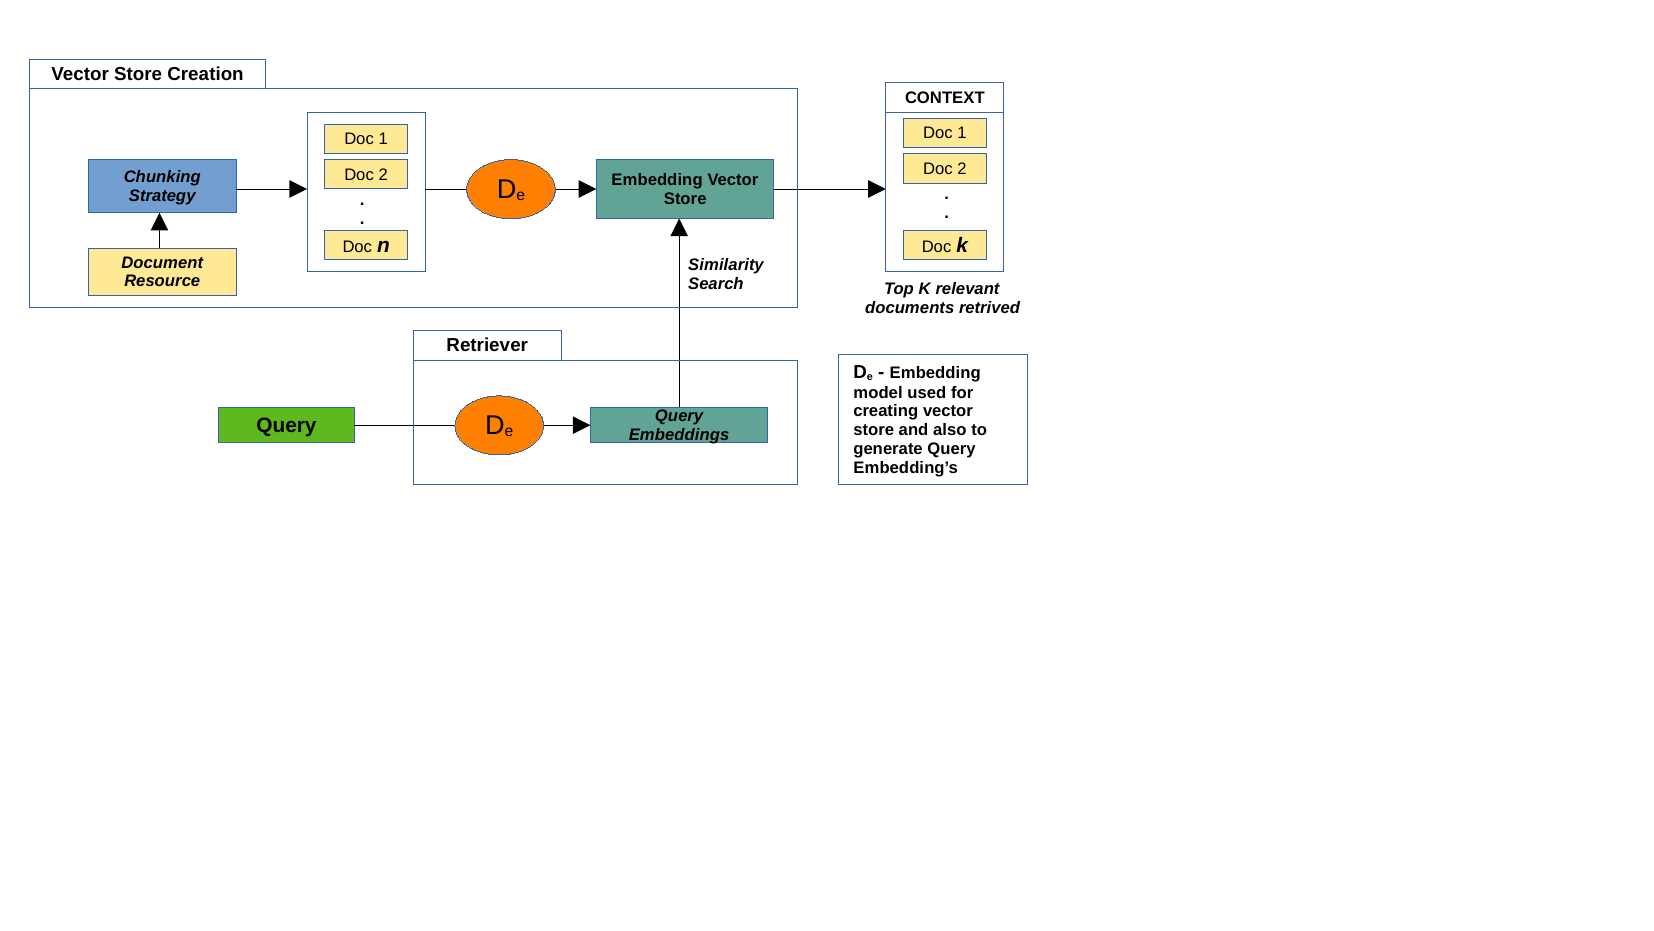

Vector Store Creation
CONTEXT
Doc 1
Doc 1
Doc 2
Chunking Strategy
Doc 2
Embedding Vector Store
De
.
.
.
.
Doc n
Doc k
Document Resource
Similarity
Search
 Top K relevant
documents retrived
Retriever
De - Embedding model used for creating vector store and also to generate Query Embedding’s
De
Query
Query Embeddings